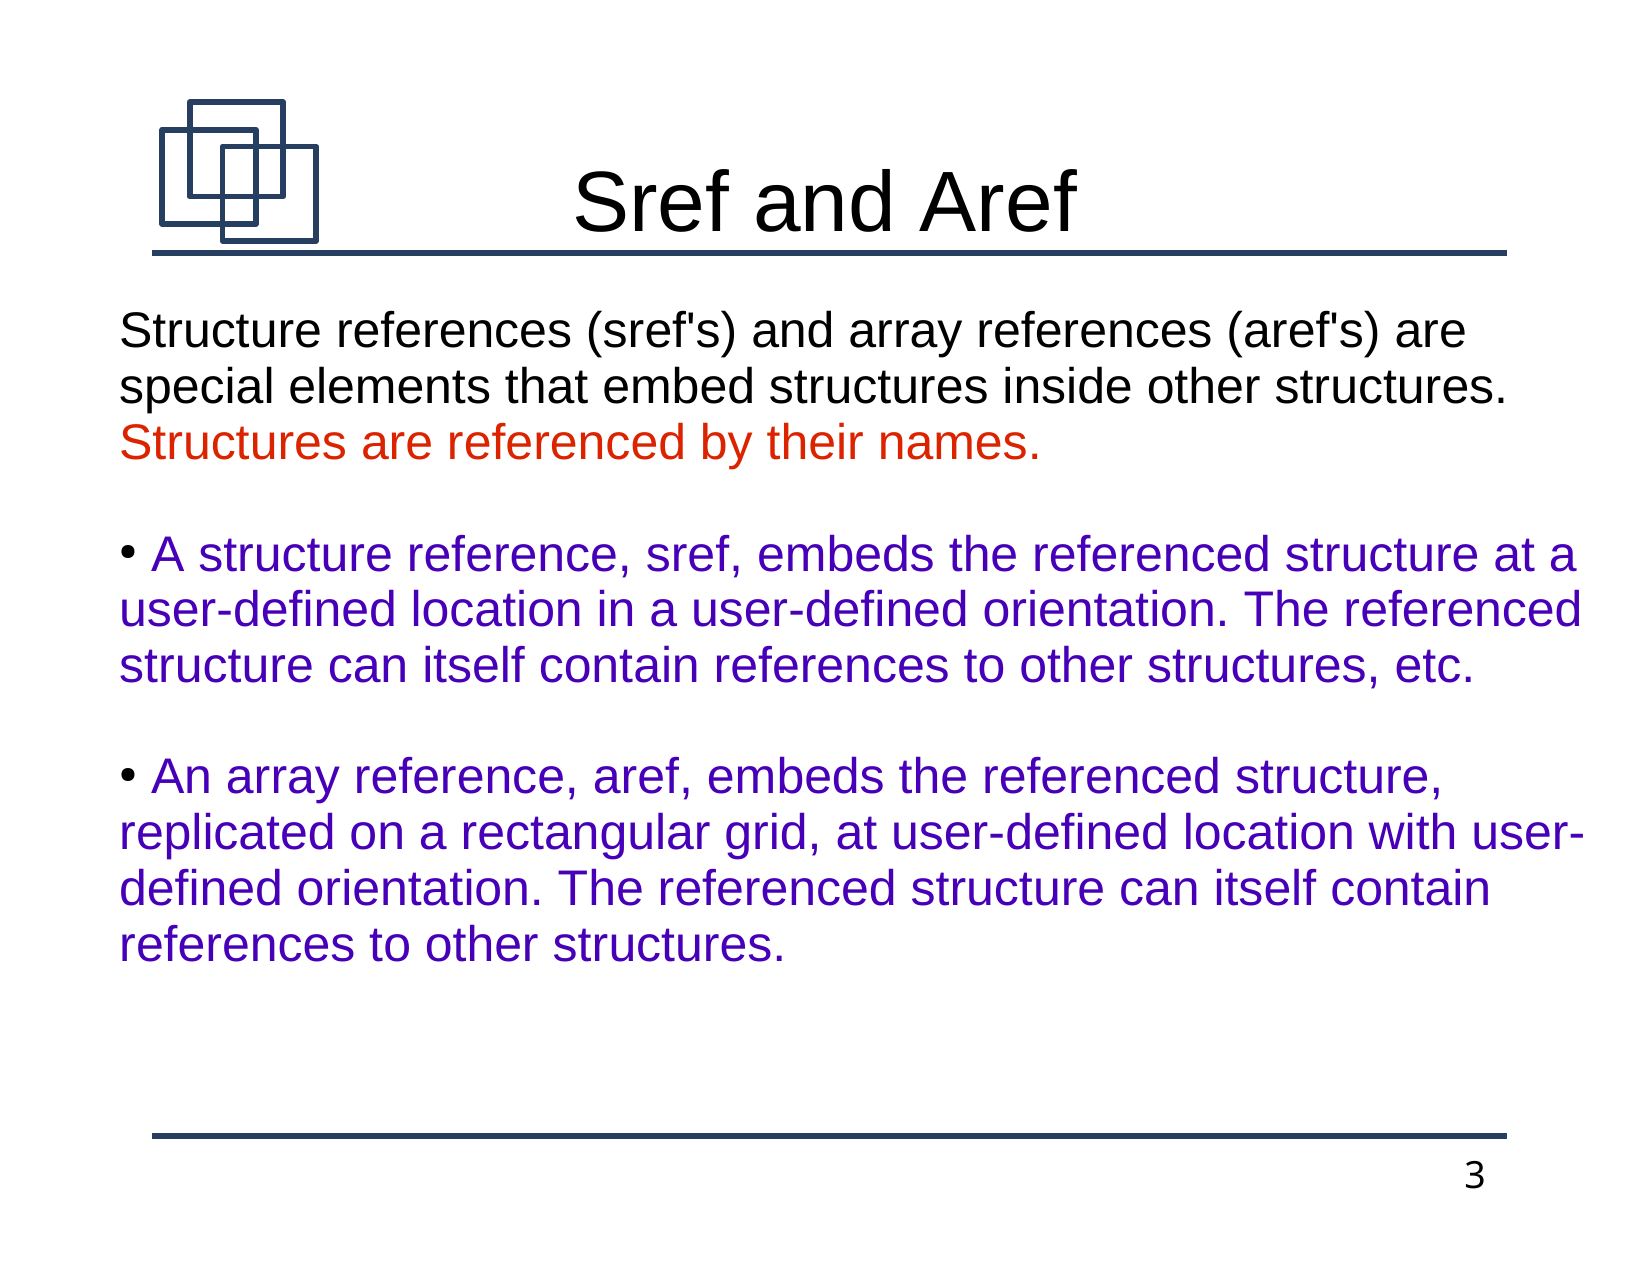

# Sref and Aref
Structure references (sref's) and array references (aref's) are special elements that embed structures inside other structures. Structures are referenced by their names.
 A structure reference, sref, embeds the referenced structure at a user-defined location in a user-defined orientation. The referenced structure can itself contain references to other structures, etc.
 An array reference, aref, embeds the referenced structure, replicated on a rectangular grid, at user-defined location with user-defined orientation. The referenced structure can itself contain references to other structures.